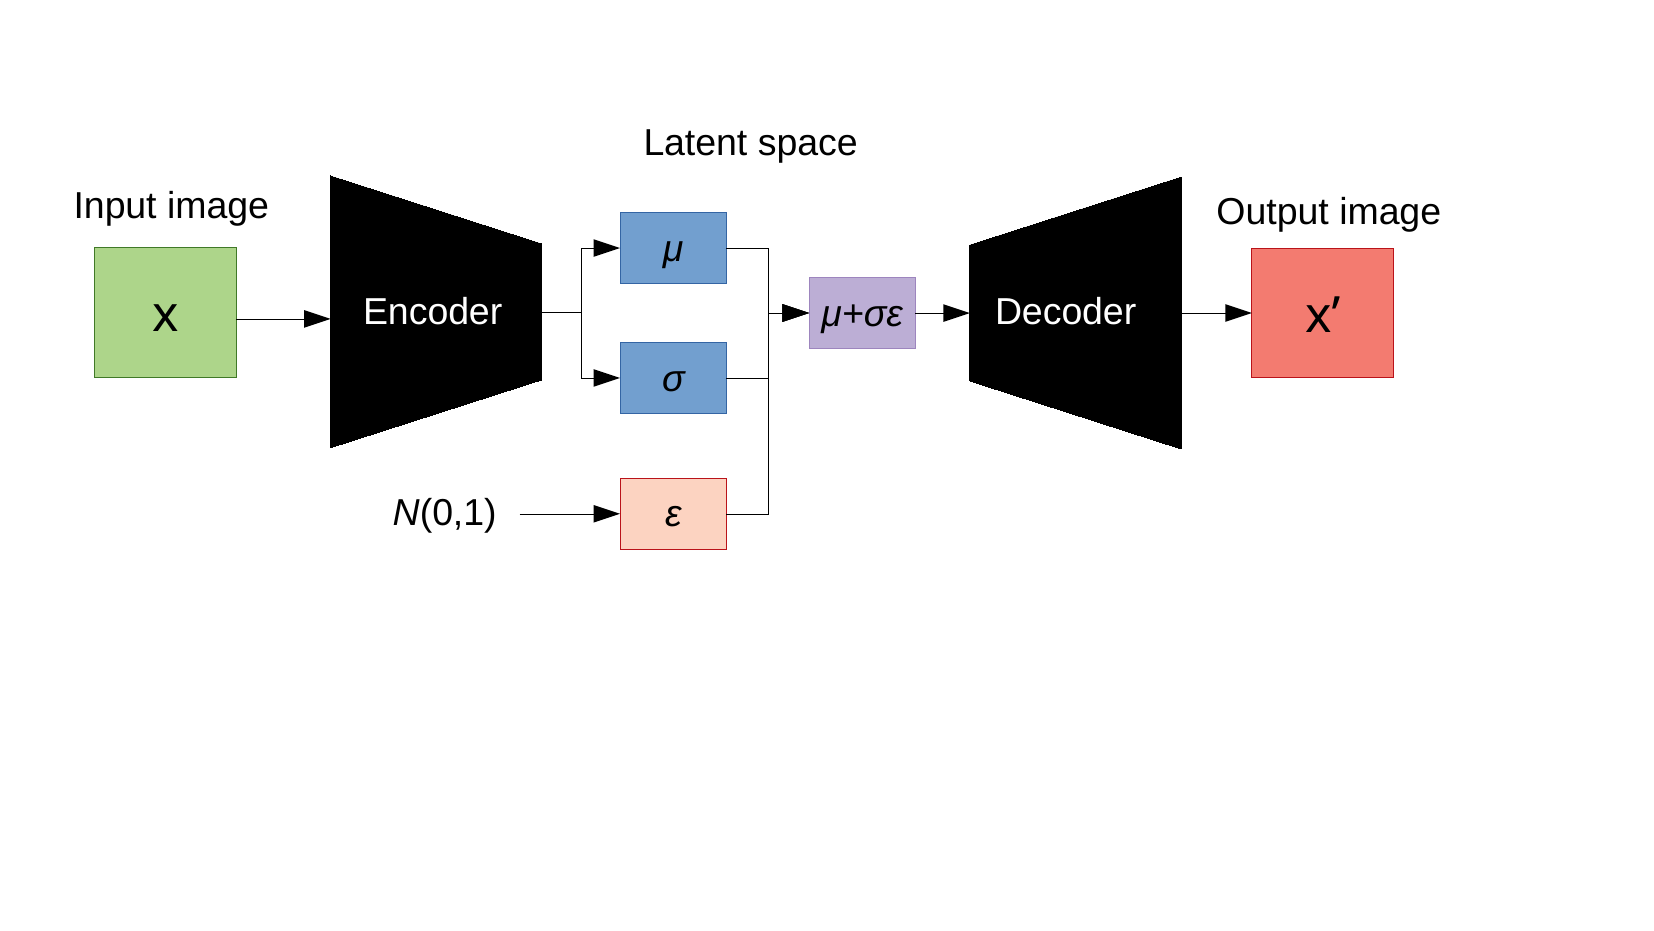

Latent space
Input image
Output image
μ
x
x’
μ+σε
Encoder
Decoder
σ
ε
N(0,1)